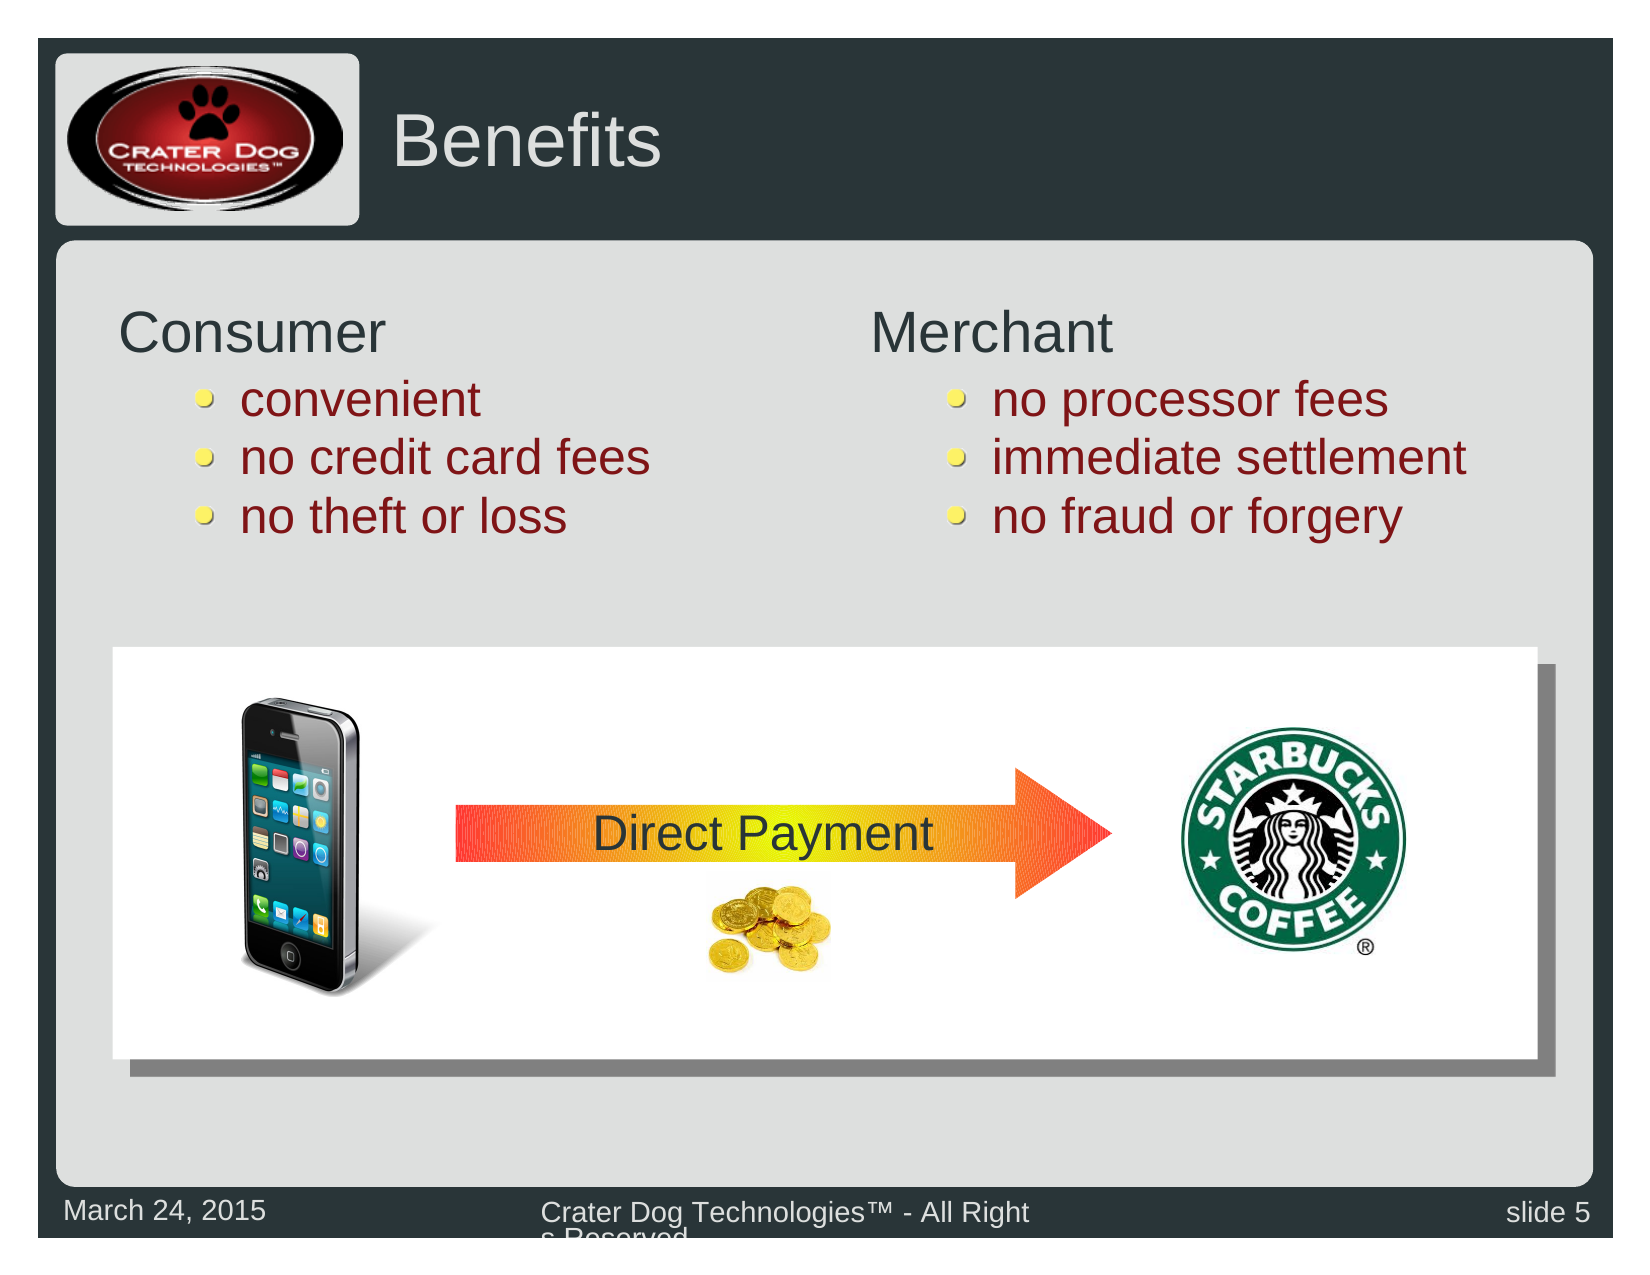

# Benefits
Consumer
convenient
no credit card fees
no theft or loss
Merchant
no processor fees
immediate settlement
no fraud or forgery
Direct Payment
Crater Dog Technologies™ - All Rights Reserved
5